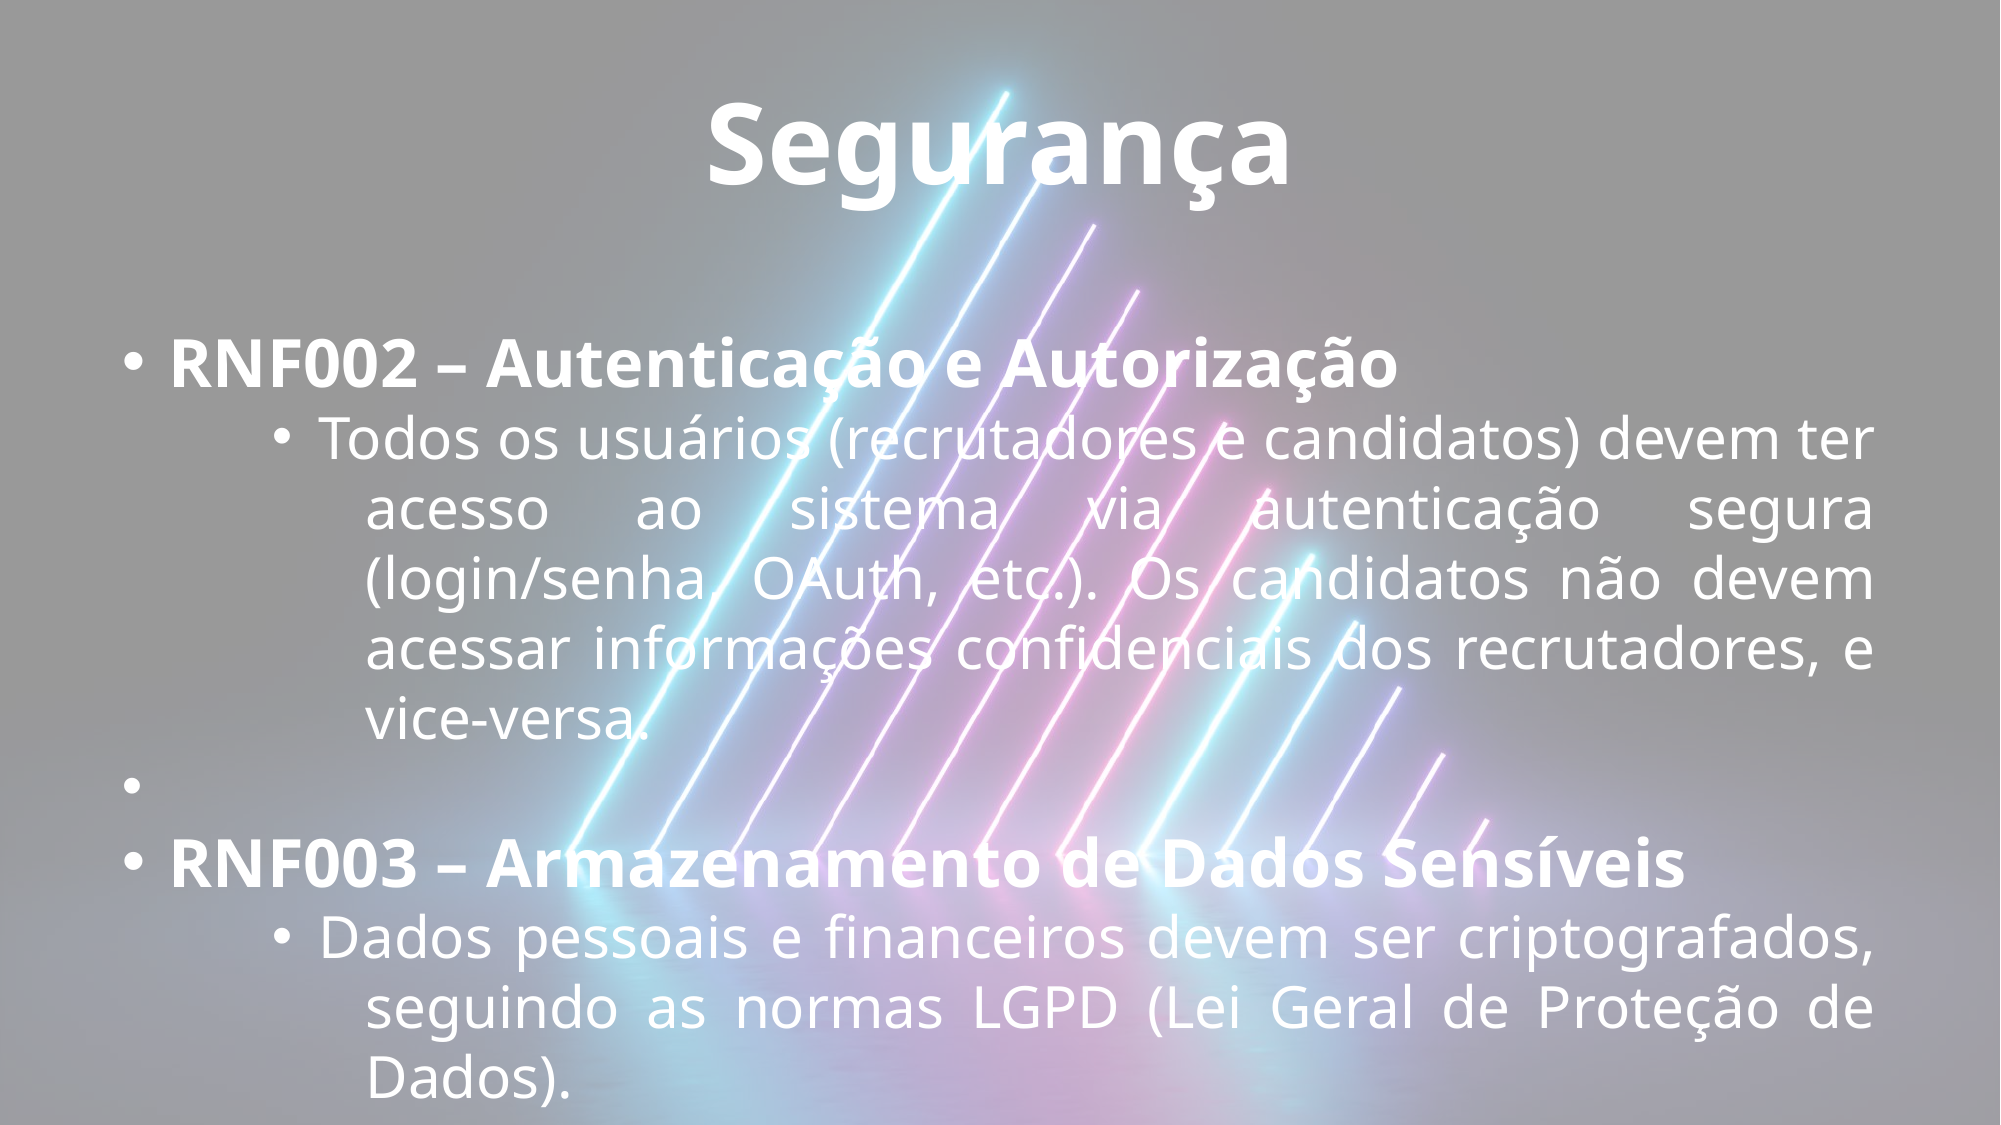

Segurança
RNF002 – Autenticação e Autorização
Todos os usuários (recrutadores e candidatos) devem ter acesso ao sistema via autenticação segura (login/senha, OAuth, etc.). Os candidatos não devem acessar informações confidenciais dos recrutadores, e vice-versa.
RNF003 – Armazenamento de Dados Sensíveis
Dados pessoais e financeiros devem ser criptografados, seguindo as normas LGPD (Lei Geral de Proteção de Dados).